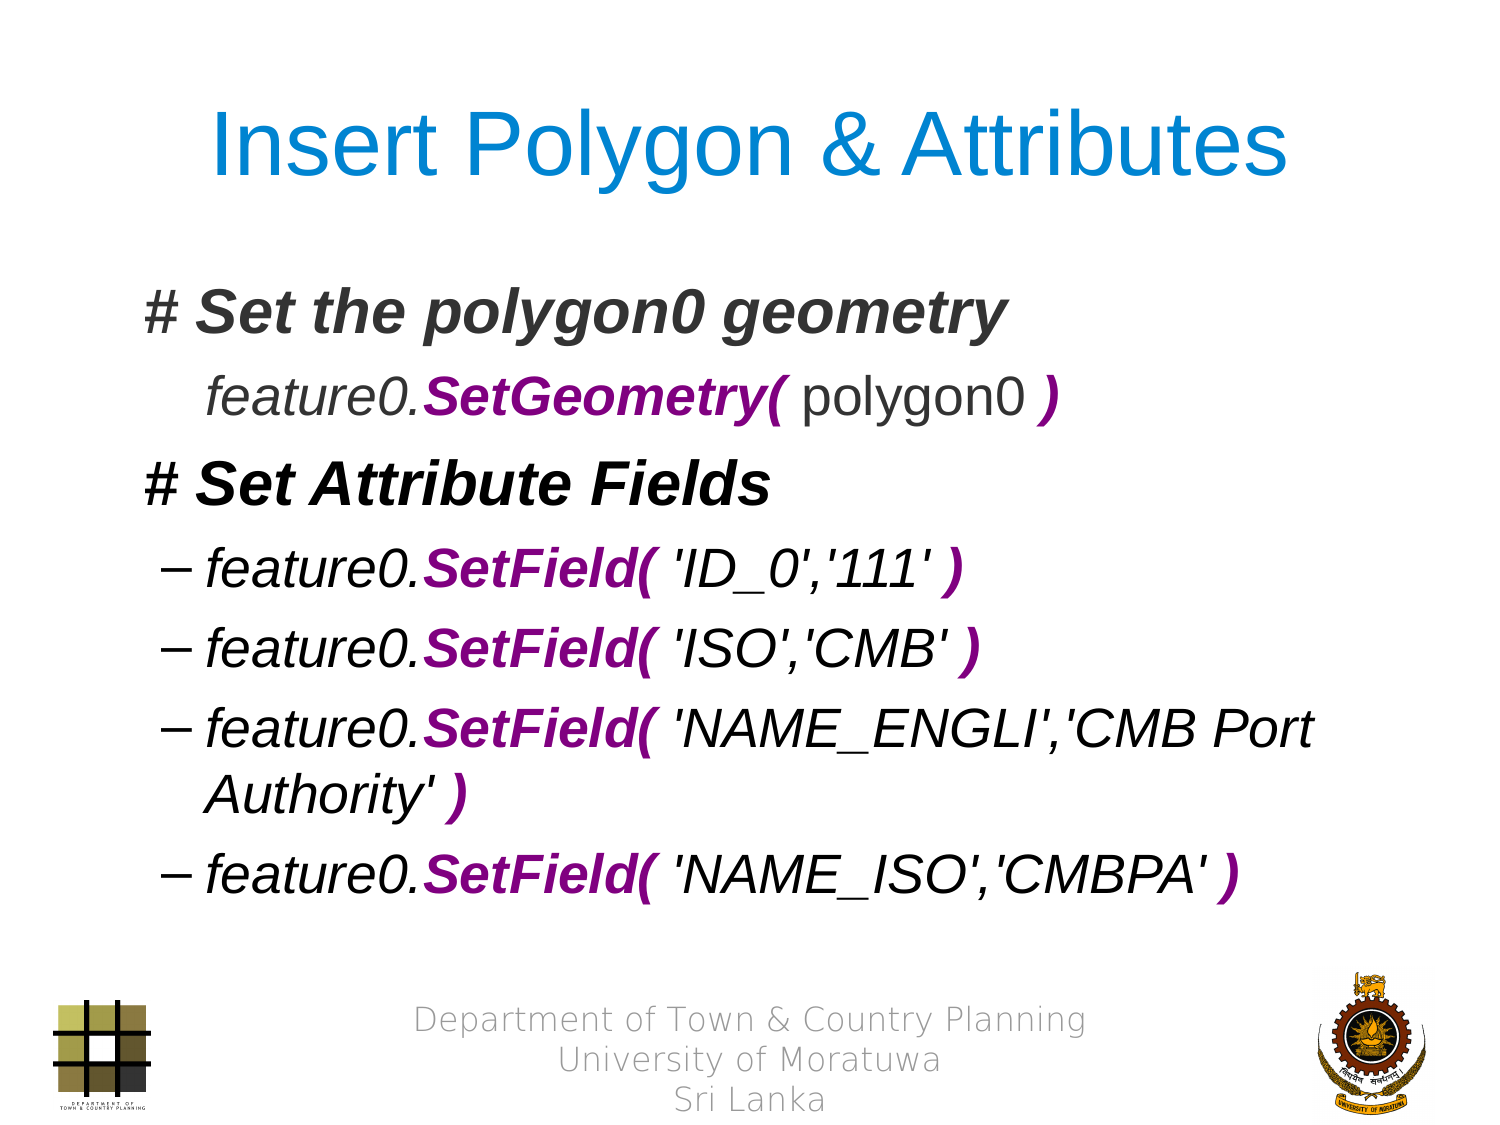

# Insert Polygon & Attributes
# Set the polygon0 geometry
feature0.SetGeometry( polygon0 )
# Set Attribute Fields
feature0.SetField( 'ID_0','111' )
feature0.SetField( 'ISO','CMB' )
feature0.SetField( 'NAME_ENGLI','CMB Port Authority' )
feature0.SetField( 'NAME_ISO','CMBPA' )